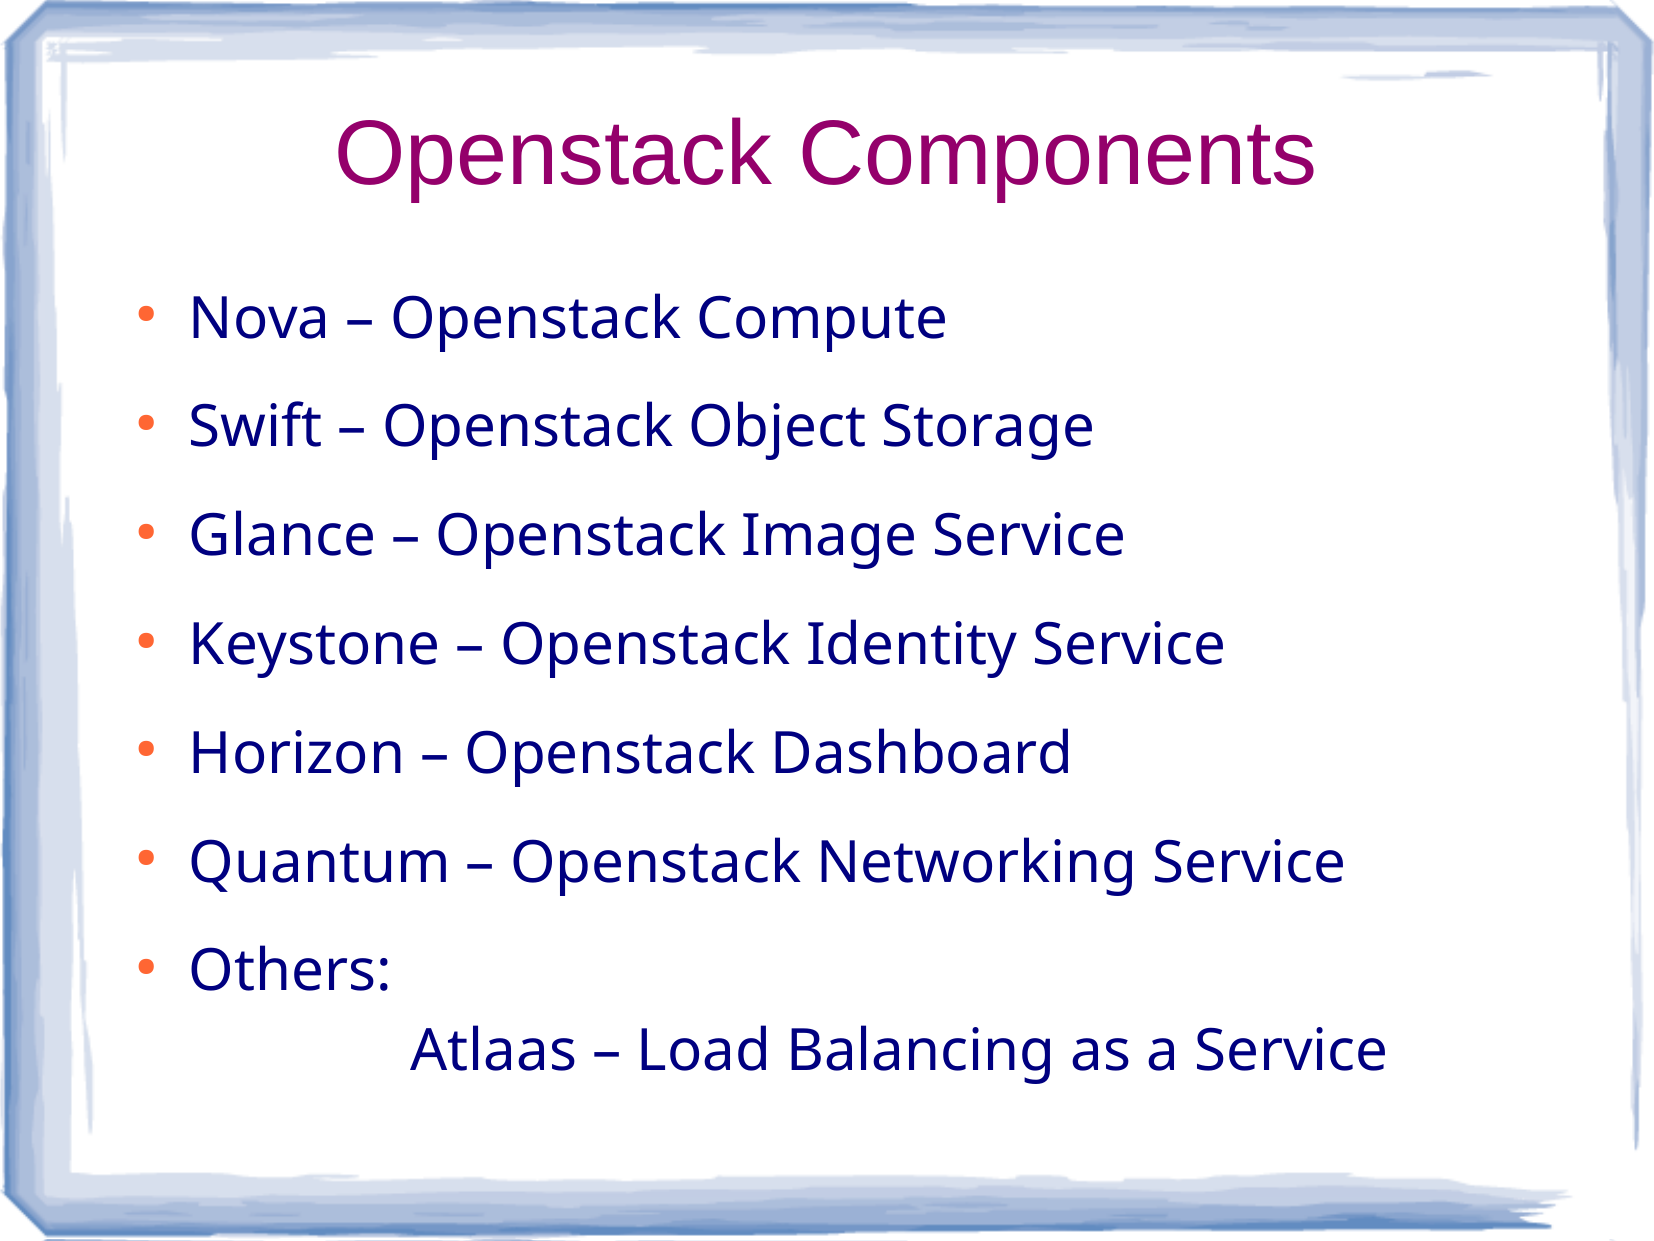

# Openstack Components
Nova – Openstack Compute
Swift – Openstack Object Storage
Glance – Openstack Image Service
Keystone – Openstack Identity Service
Horizon – Openstack Dashboard
Quantum – Openstack Networking Service
Others:
			Atlaas – Load Balancing as a Service